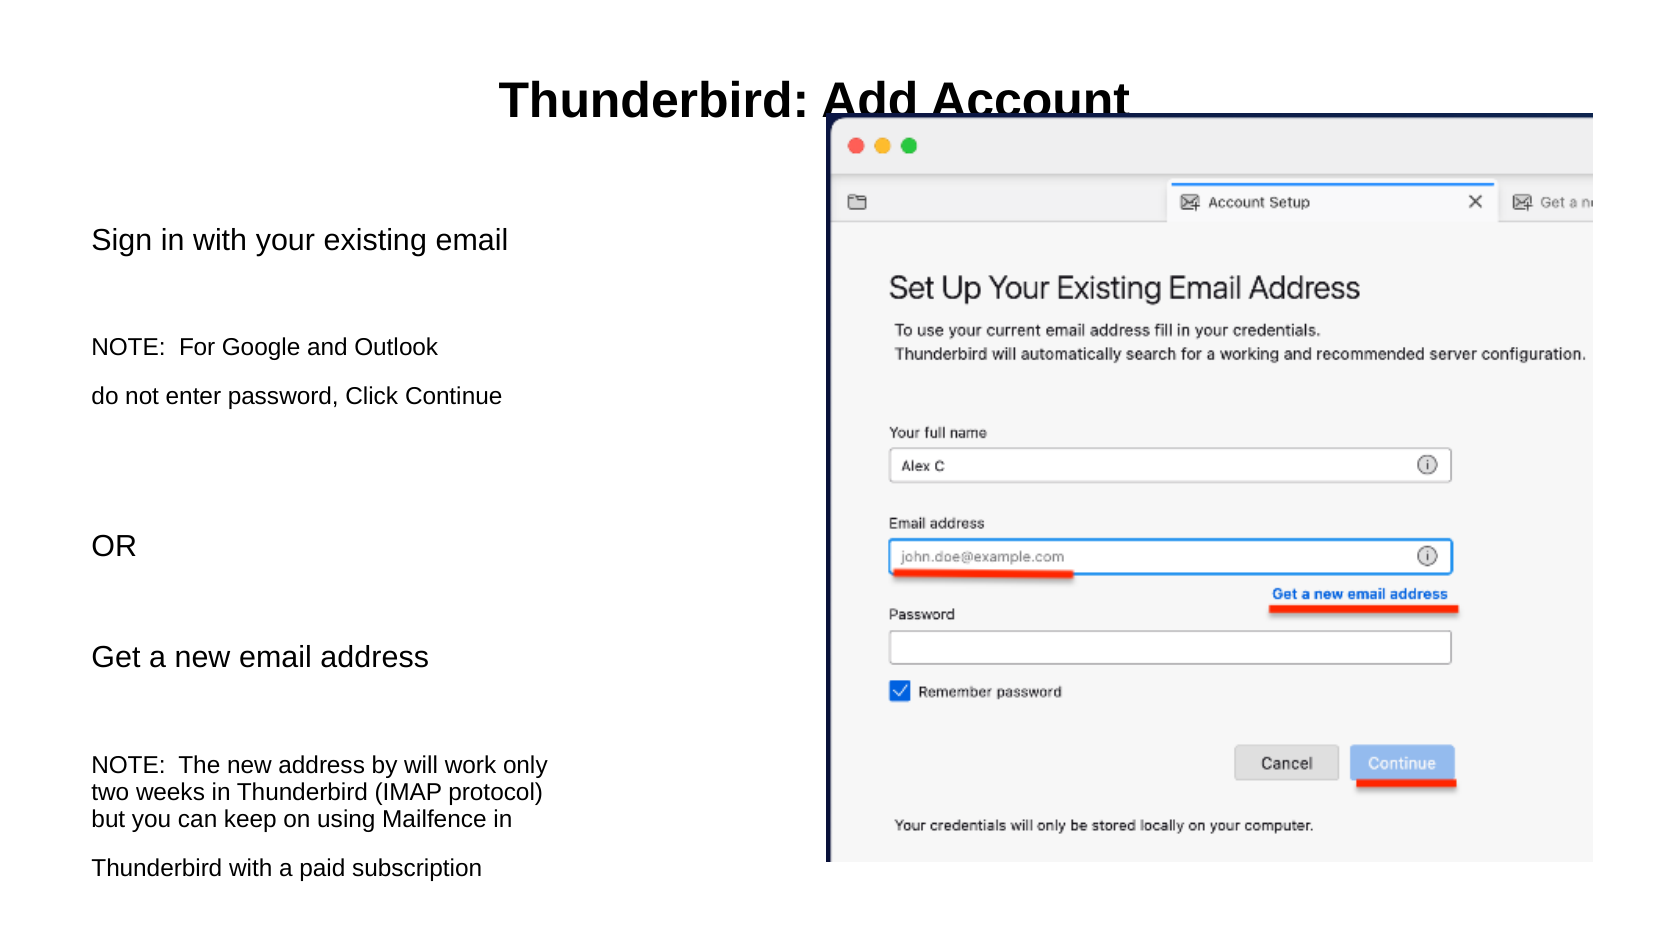

# Thunderbird: Add Account
Sign in with your existing email
NOTE: For Google and Outlook
do not enter password, Click Continue
OR
Get a new email address
NOTE: The new address by will work only
two weeks in Thunderbird (IMAP protocol)
but you can keep on using Mailfence in
Thunderbird with a paid subscription